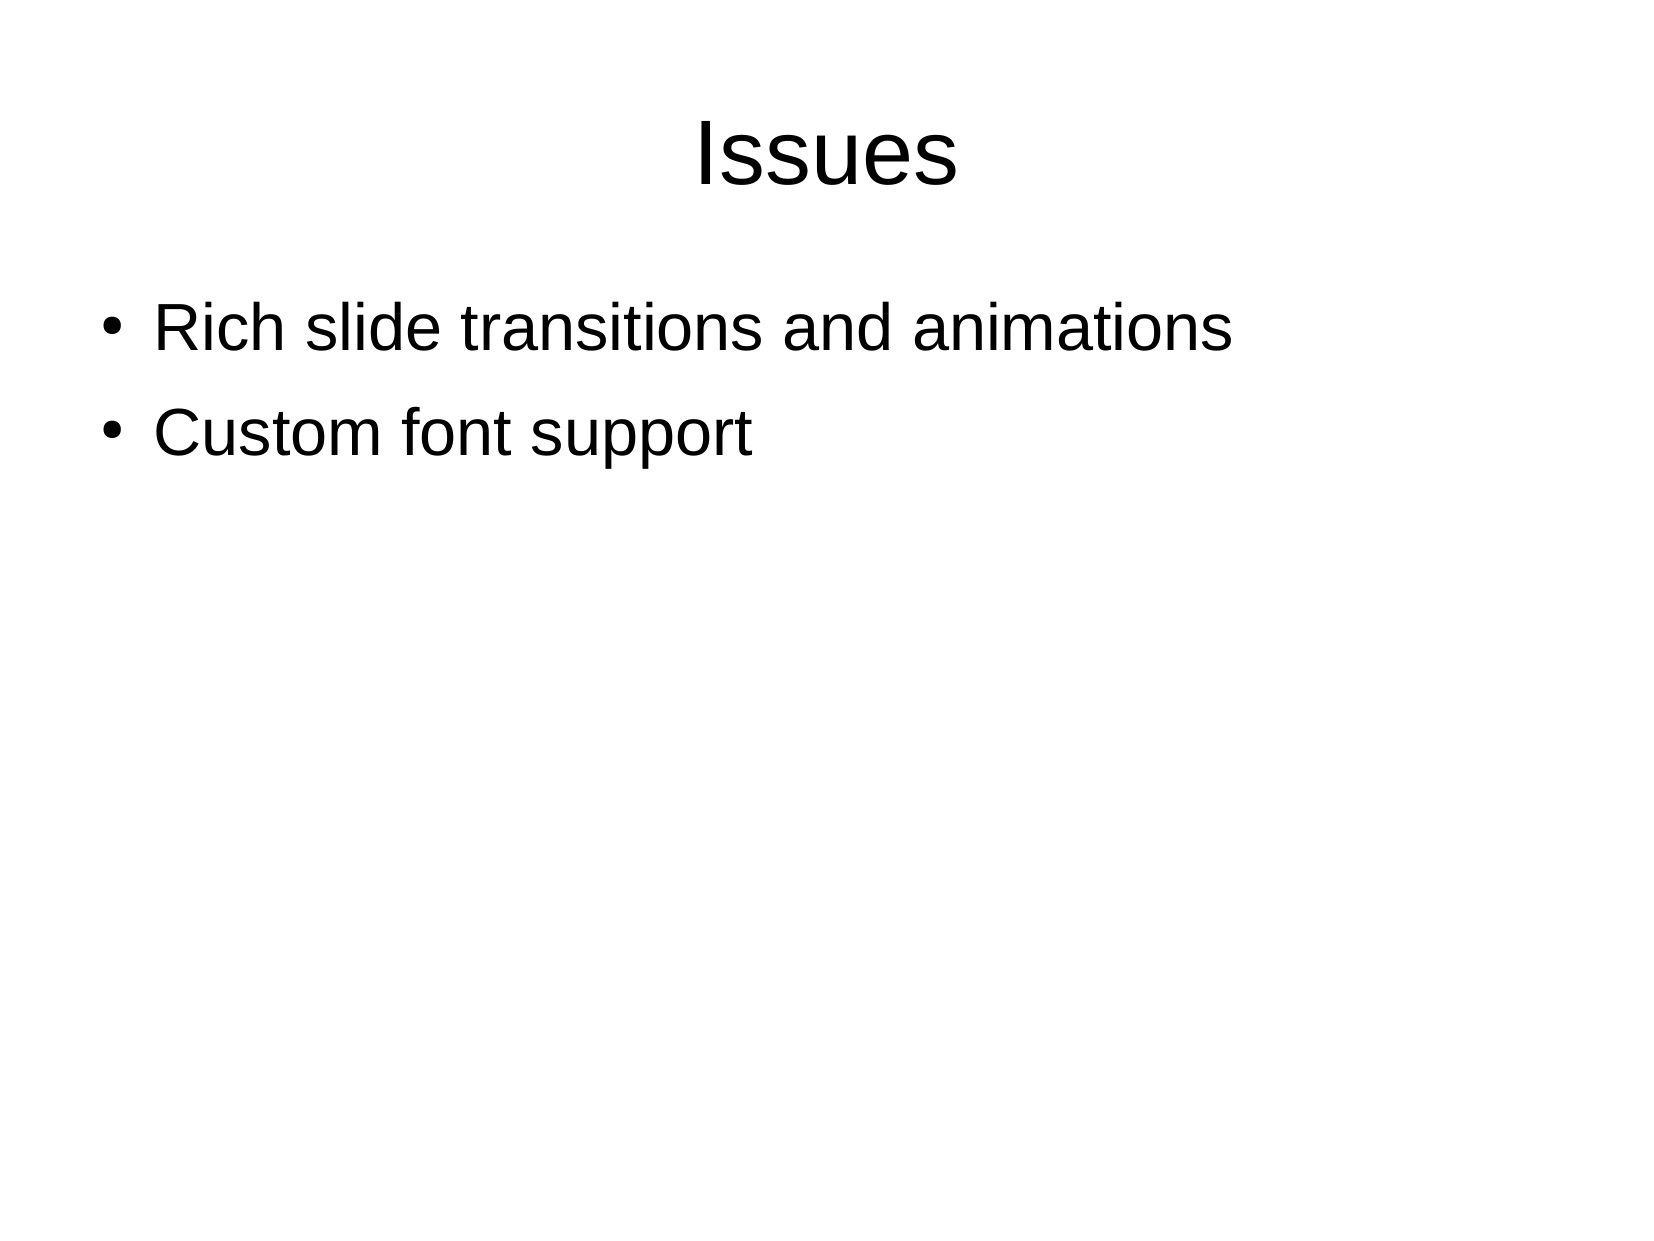

# Issues
Rich slide transitions and animations
Custom font support